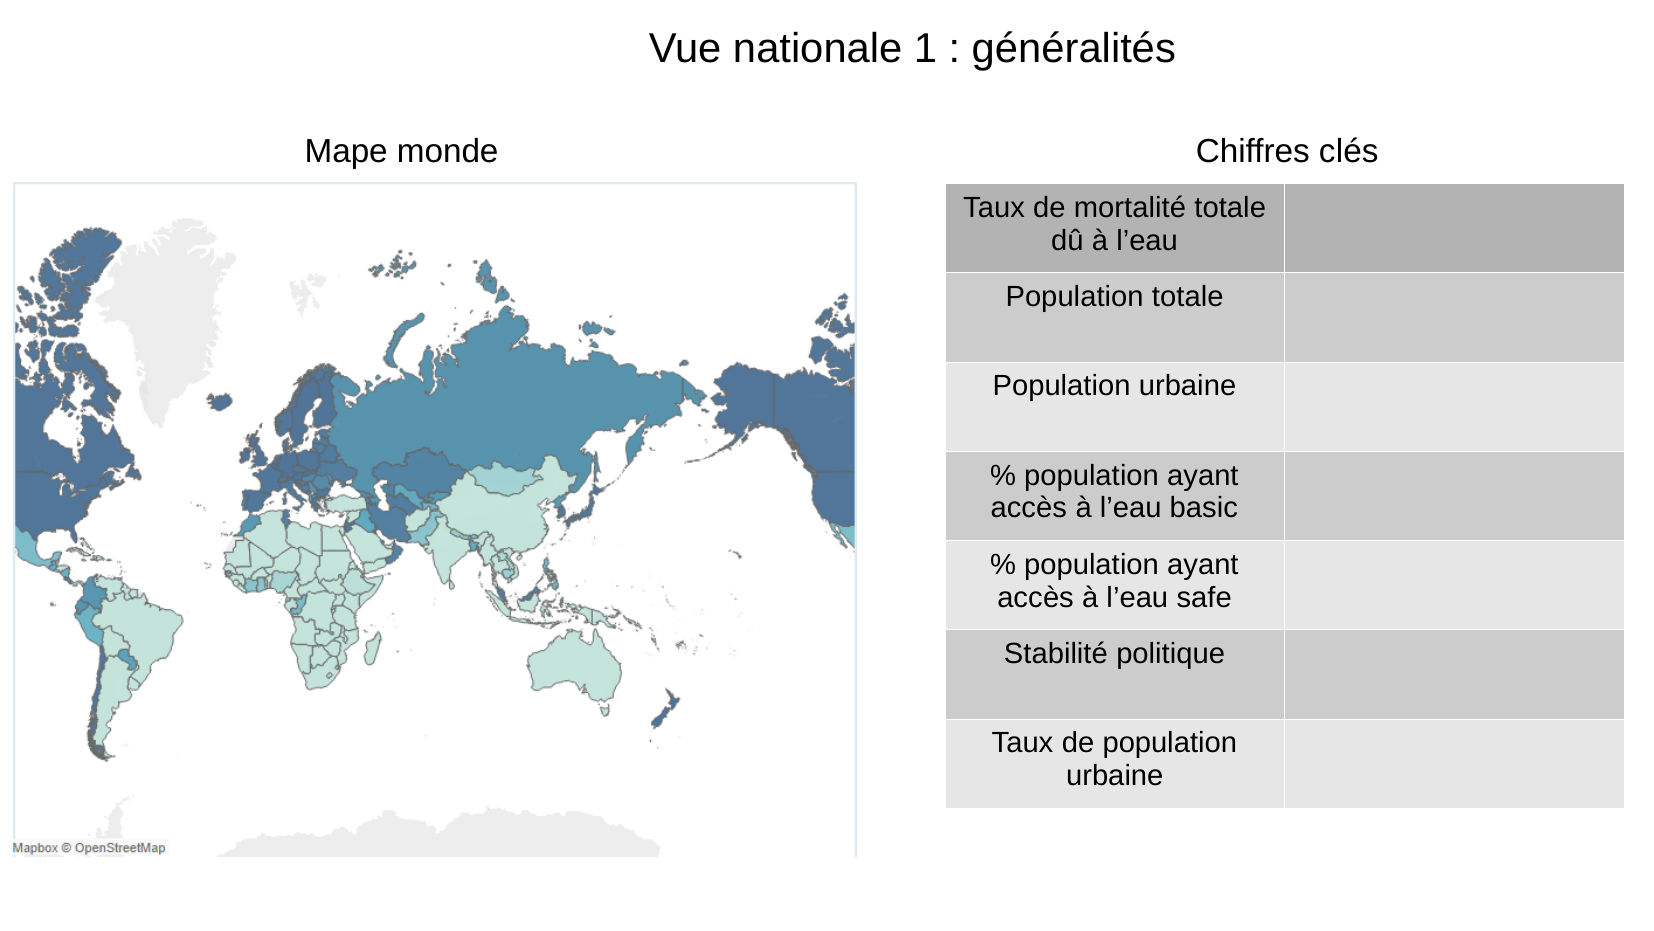

# Vue nationale 1 : généralités
Mape monde
Chiffres clés
| Taux de mortalité totale dû à l’eau | |
| --- | --- |
| Population totale | |
| Population urbaine | |
| % population ayant accès à l’eau basic | |
| % population ayant accès à l’eau safe | |
| Stabilité politique | |
| Taux de population urbaine | |